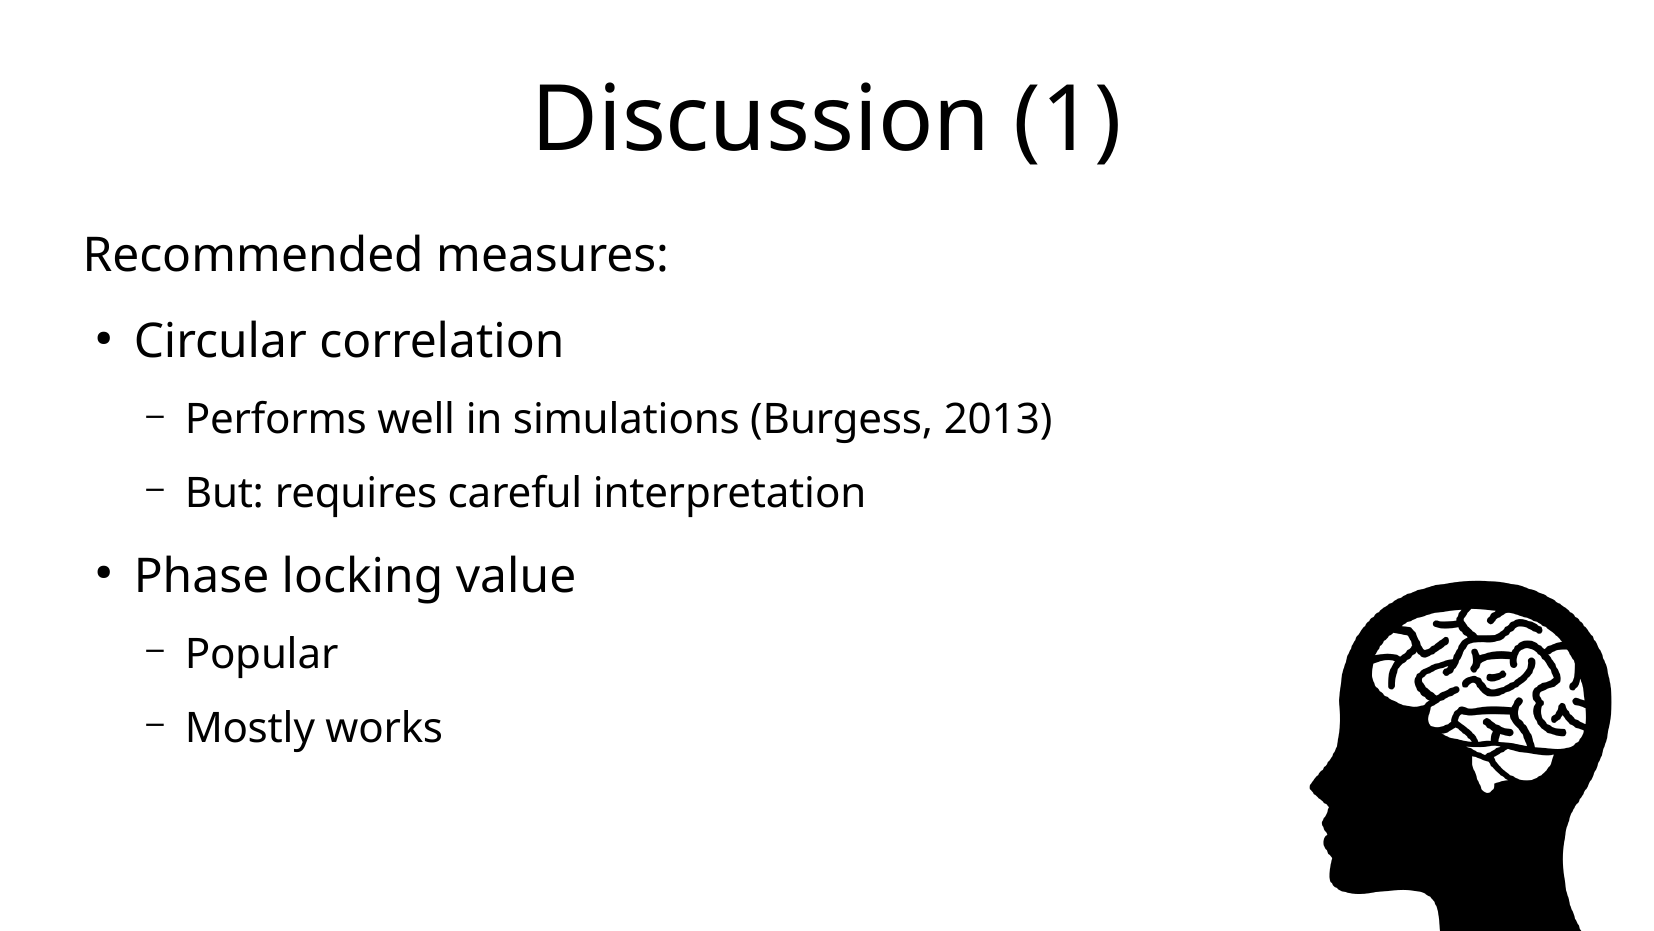

# Discussion (1)
Recommended measures:
Circular correlation
Performs well in simulations (Burgess, 2013)
But: requires careful interpretation
Phase locking value
Popular
Mostly works